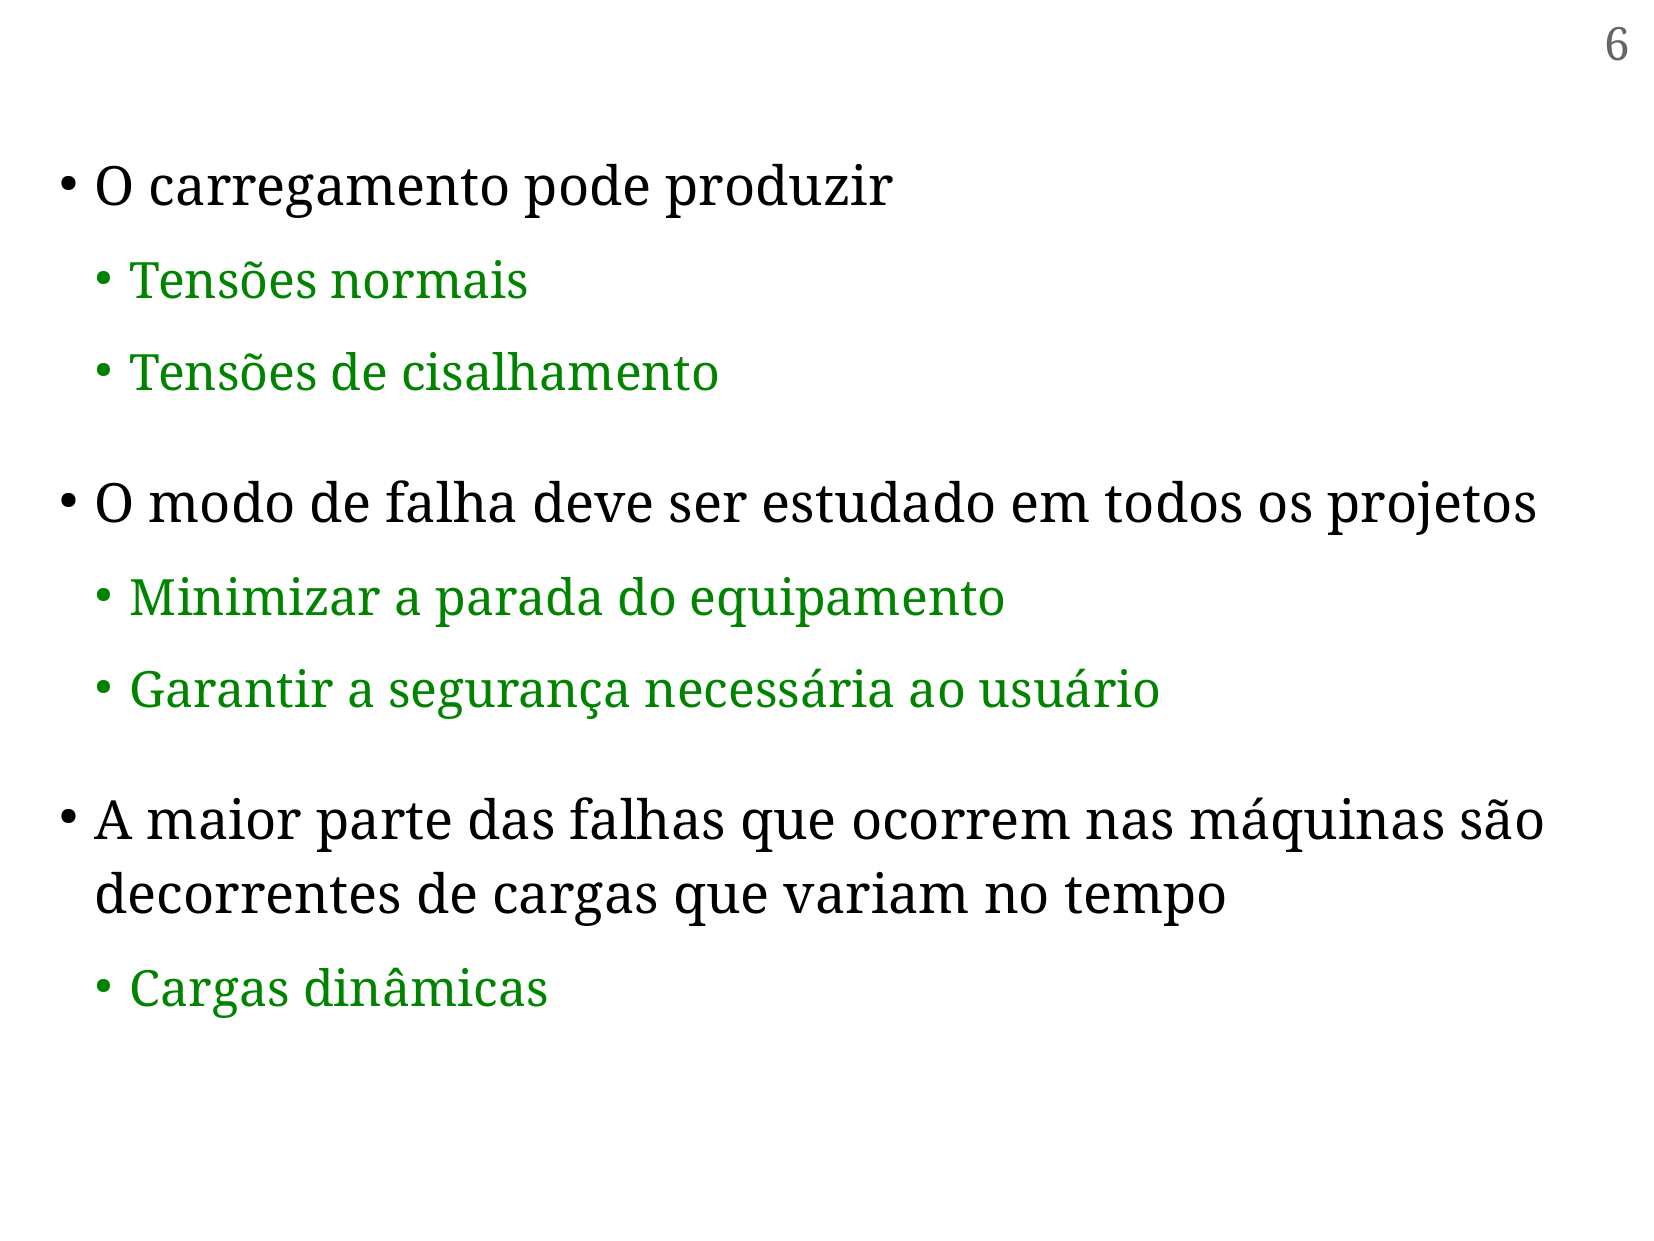

6
#
O carregamento pode produzir
Tensões normais
Tensões de cisalhamento
O modo de falha deve ser estudado em todos os projetos
Minimizar a parada do equipamento
Garantir a segurança necessária ao usuário
A maior parte das falhas que ocorrem nas máquinas são decorrentes de cargas que variam no tempo
Cargas dinâmicas